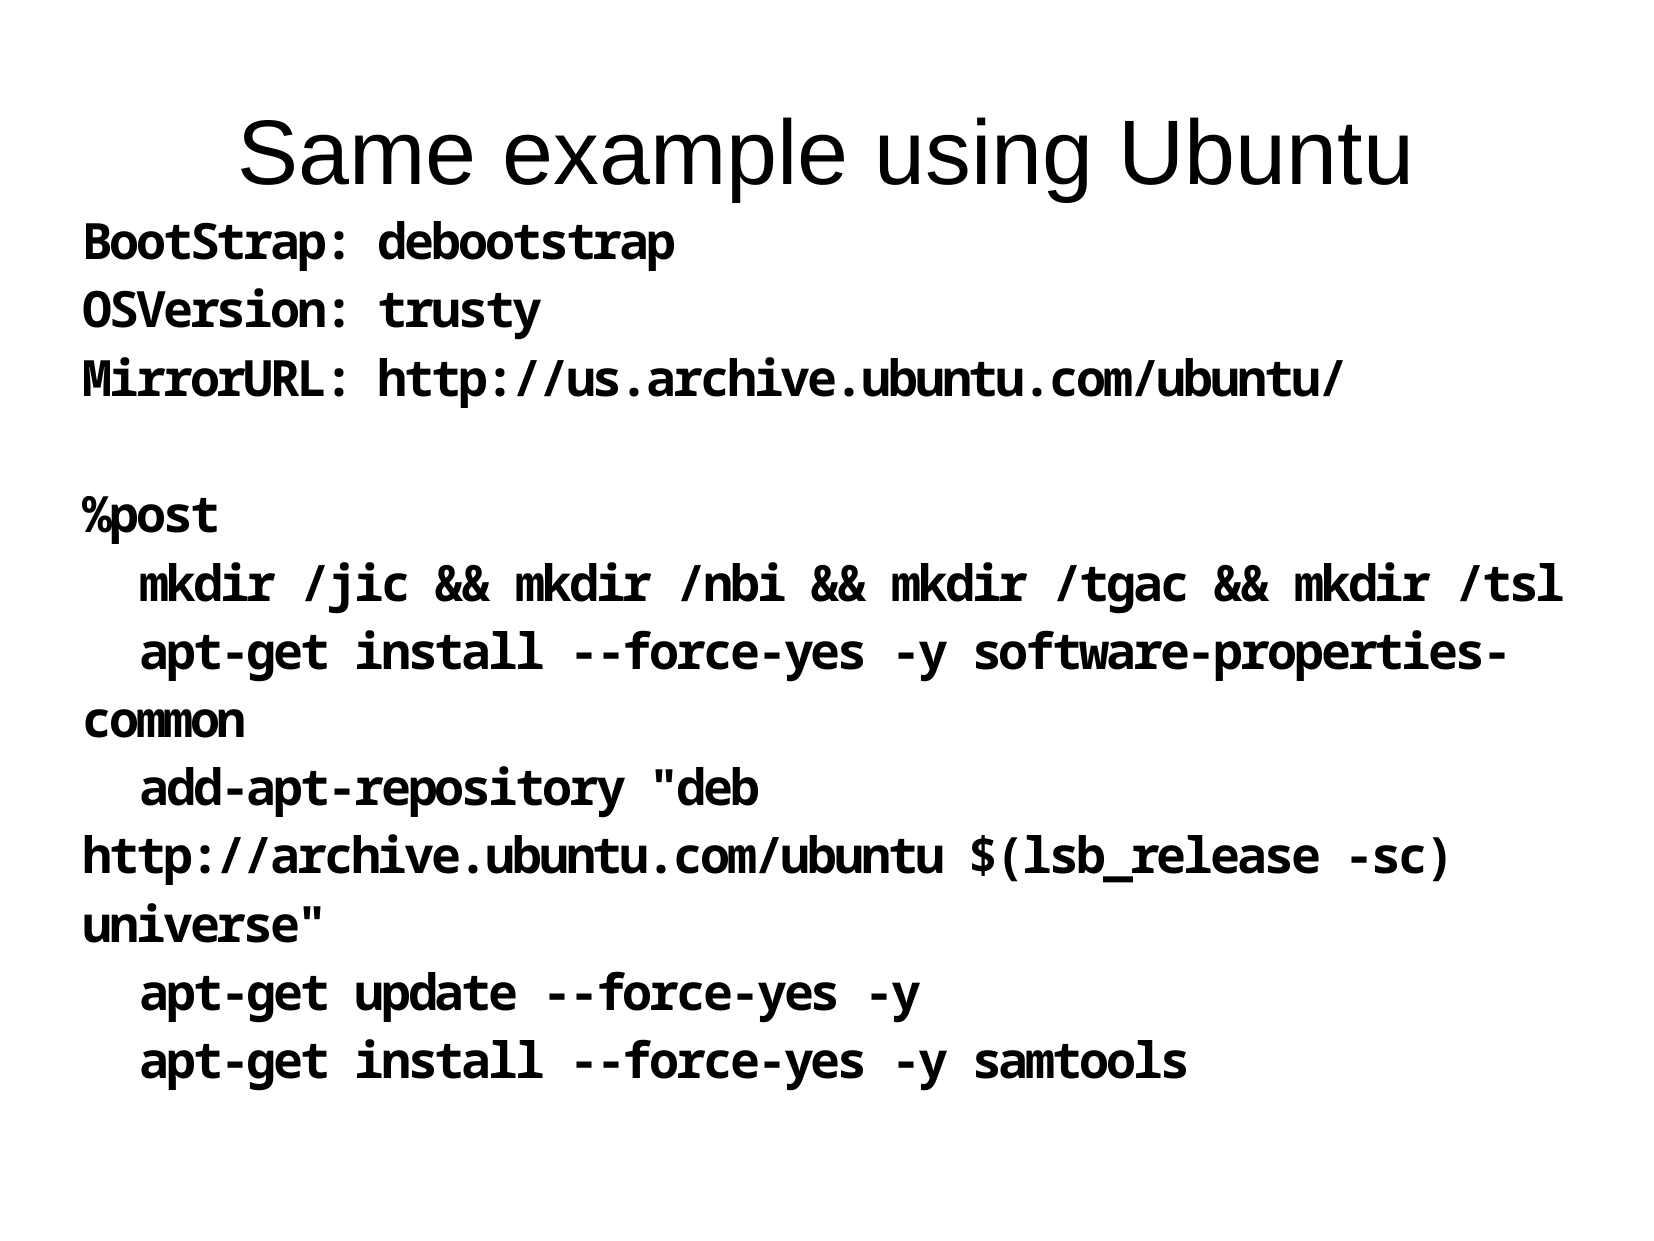

# Same example using Ubuntu
BootStrap: debootstrap
OSVersion: trusty
MirrorURL: http://us.archive.ubuntu.com/ubuntu/
%post
 mkdir /jic && mkdir /nbi && mkdir /tgac && mkdir /tsl
 apt-get install --force-yes -y software-properties-common
 add-apt-repository "deb http://archive.ubuntu.com/ubuntu $(lsb_release -sc) universe"
 apt-get update --force-yes -y
 apt-get install --force-yes -y samtools